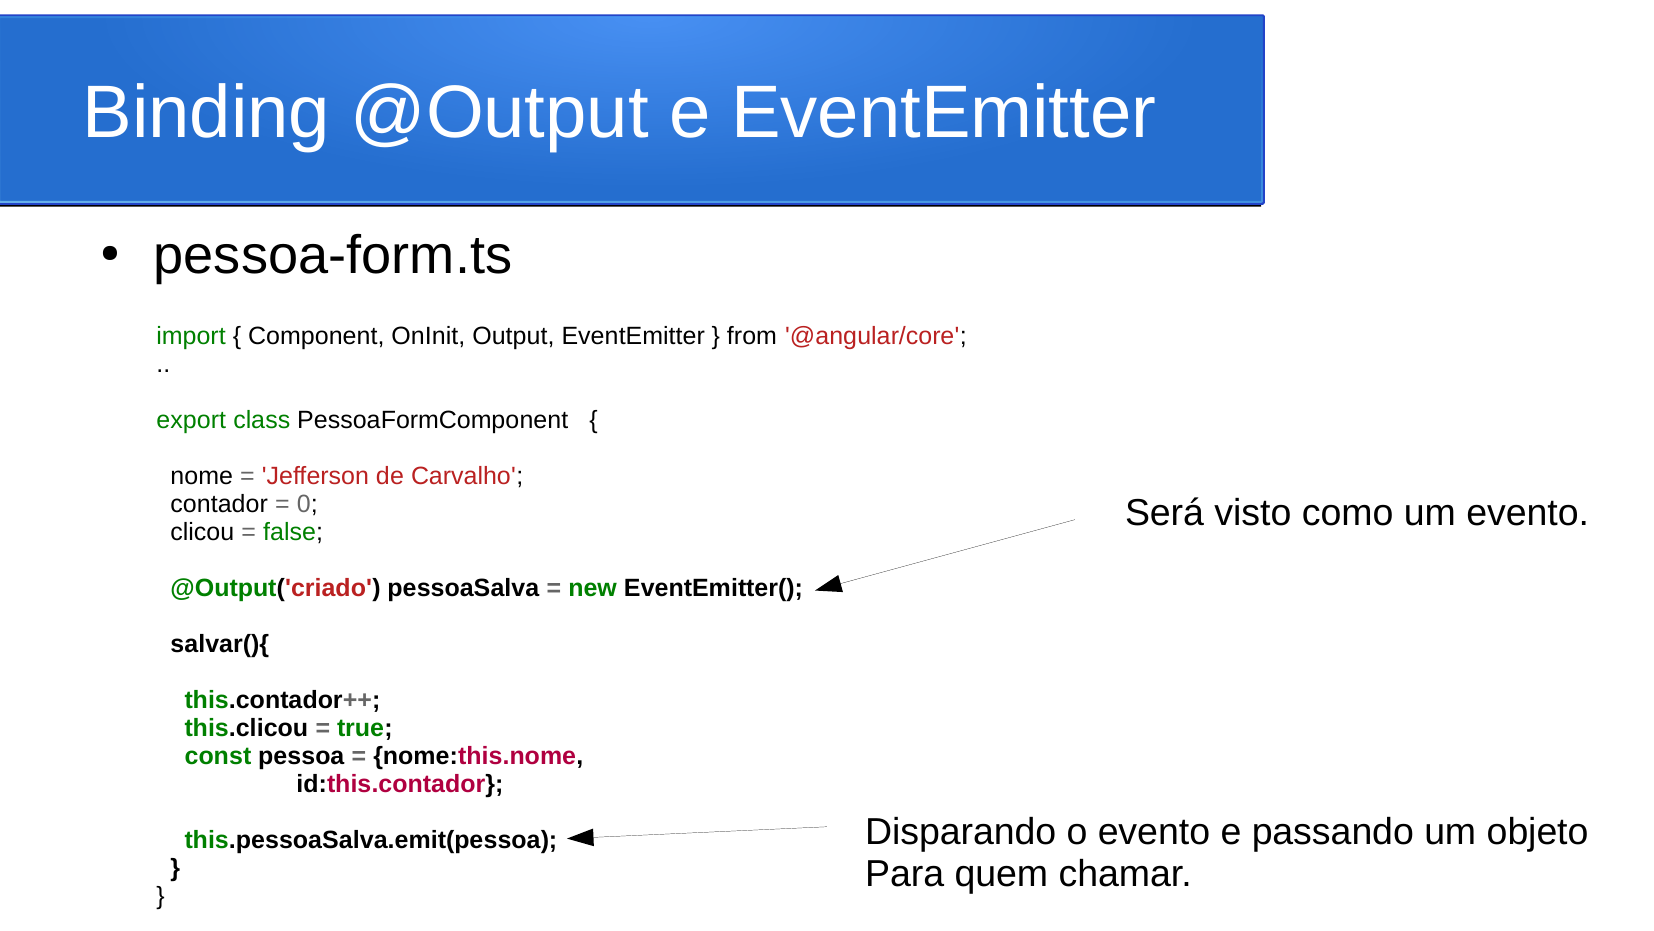

# Binding @Output e EventEmitter
pessoa-form.ts
import { Component, OnInit, Output, EventEmitter } from '@angular/core';
..
export class PessoaFormComponent {
 nome = 'Jefferson de Carvalho';
 contador = 0;
 clicou = false;
 @Output('criado') pessoaSalva = new EventEmitter();
 salvar(){
 this.contador++;
 this.clicou = true;
 const pessoa = {nome:this.nome,
 id:this.contador};
 this.pessoaSalva.emit(pessoa);
 }
}
Será visto como um evento.
Disparando o evento e passando um objeto
Para quem chamar.